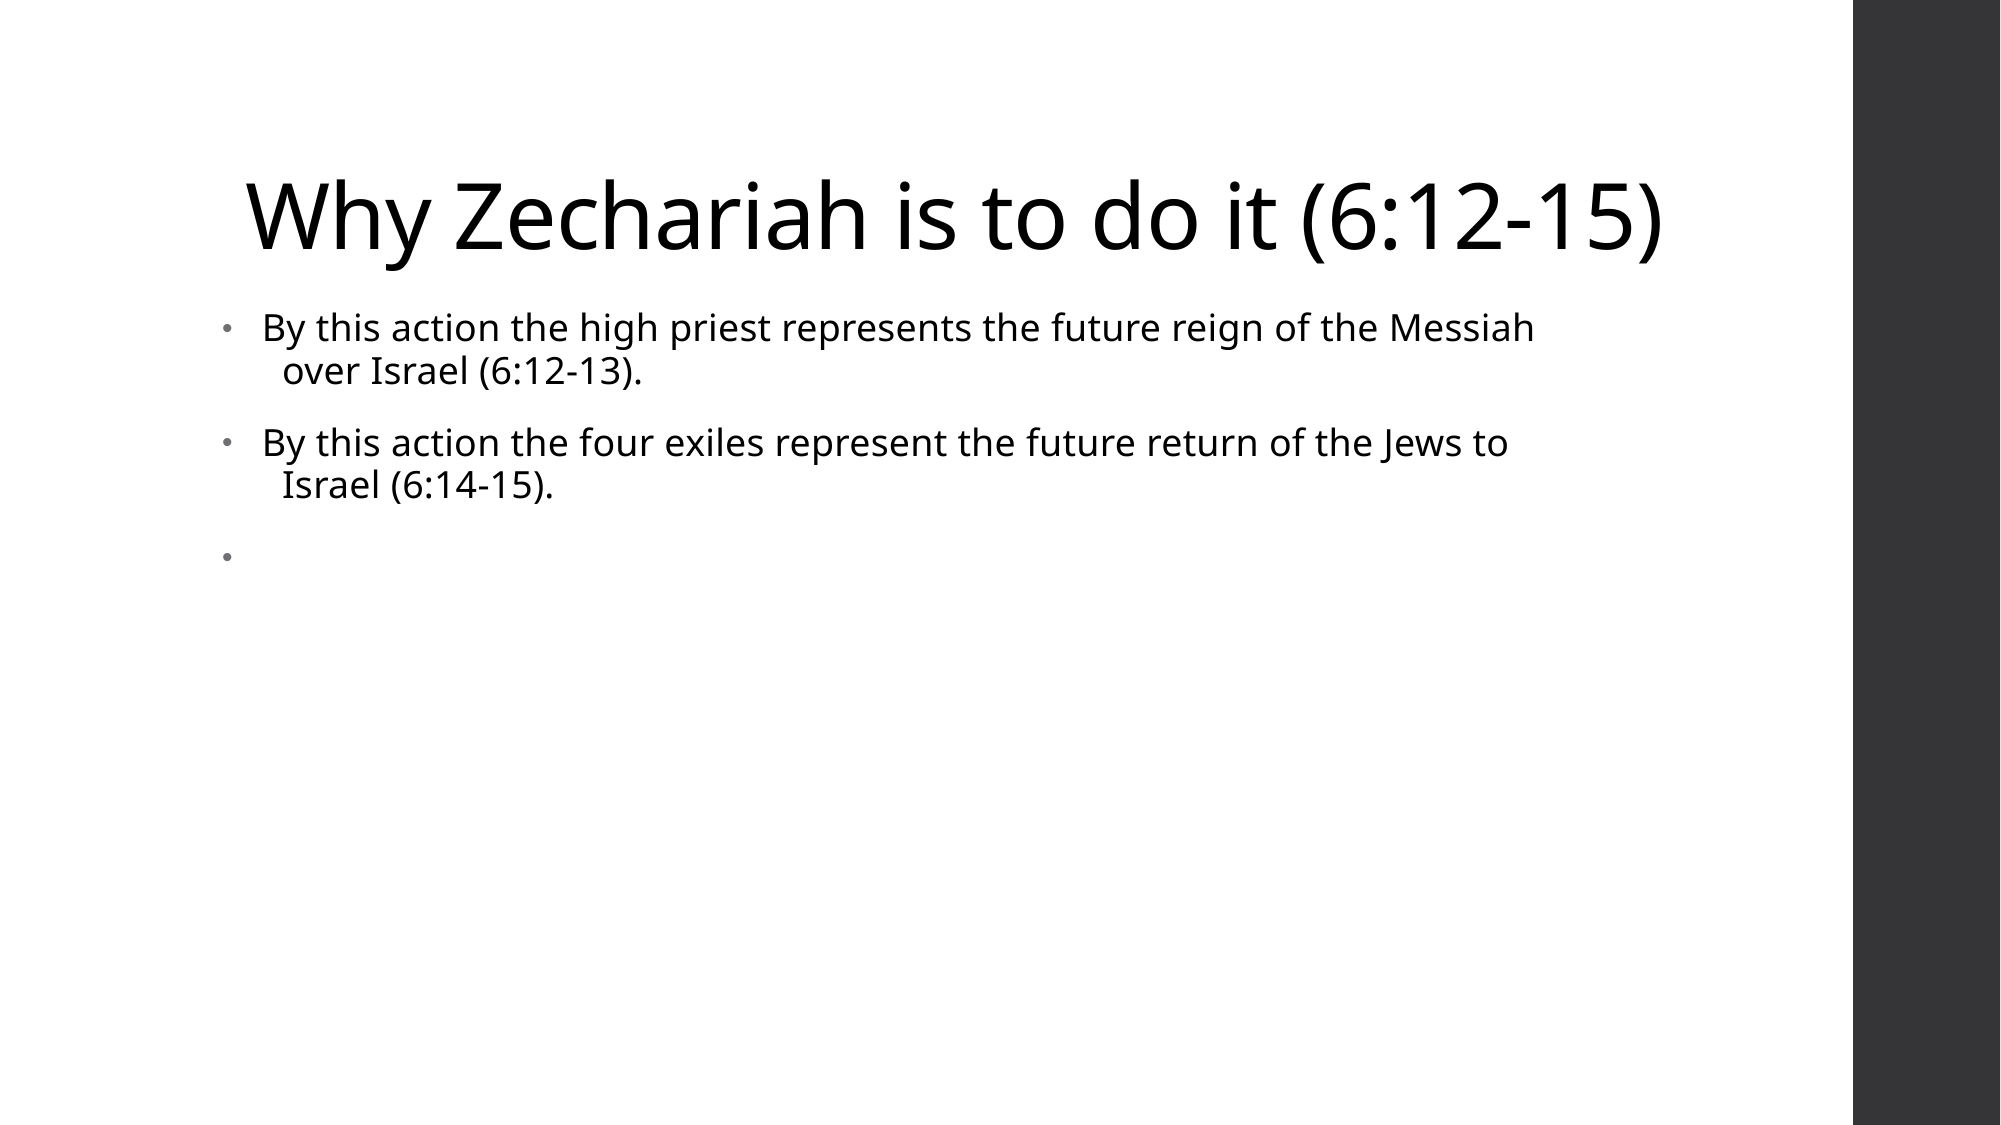

# Why Zechariah is to do it (6:12-15)
 By this action the high priest represents the future reign of the Messiah over Israel (6:12-13).
 By this action the four exiles represent the future return of the Jews to Israel (6:14-15).